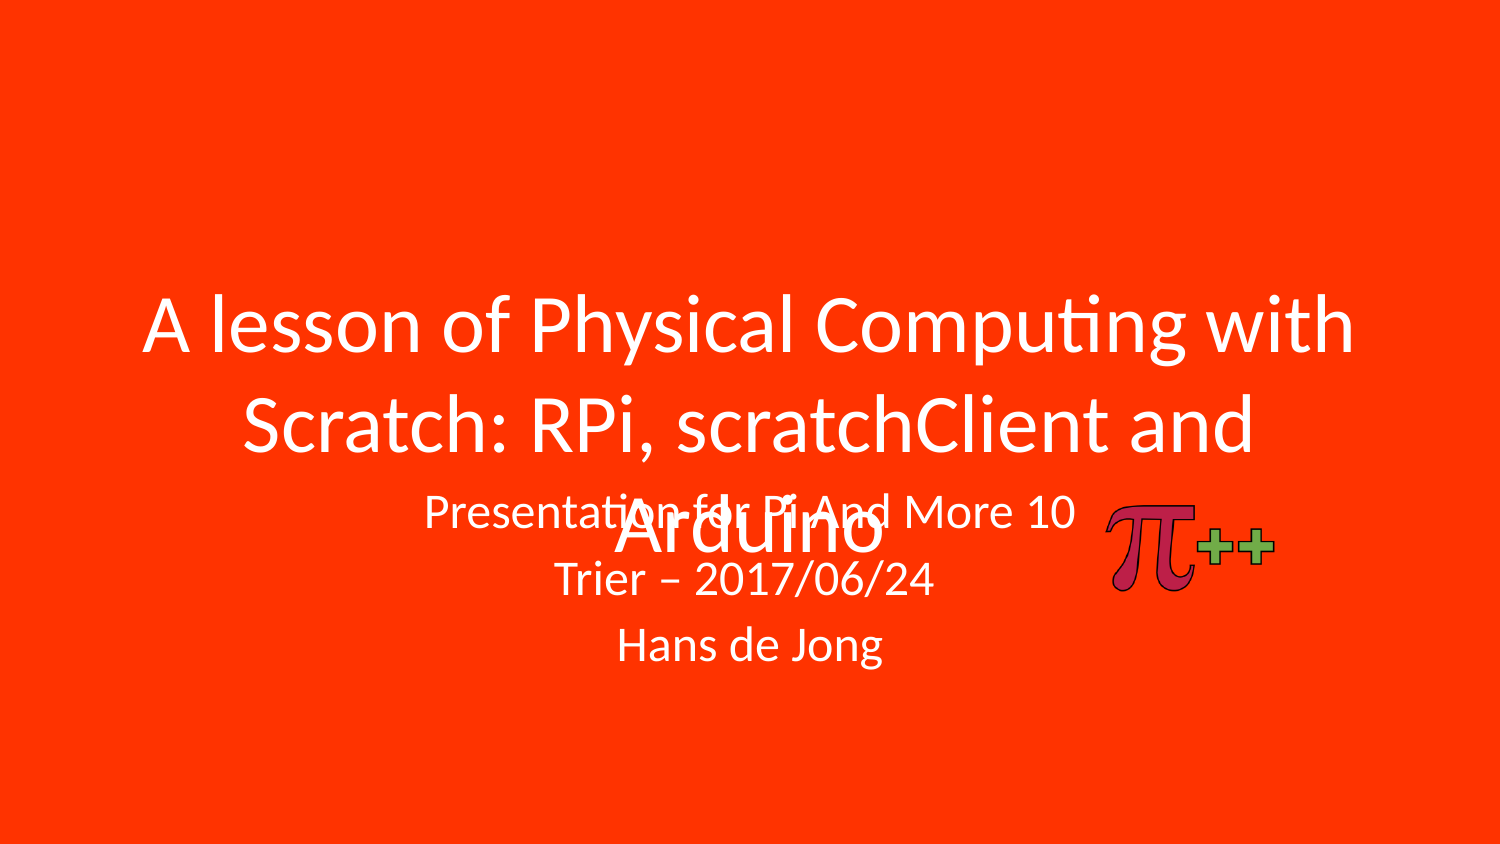

# A lesson of Physical Computing with Scratch: RPi, scratchClient and Arduino
Presentation for Pi And More 10
Trier – 2017/06/24
Hans de Jong